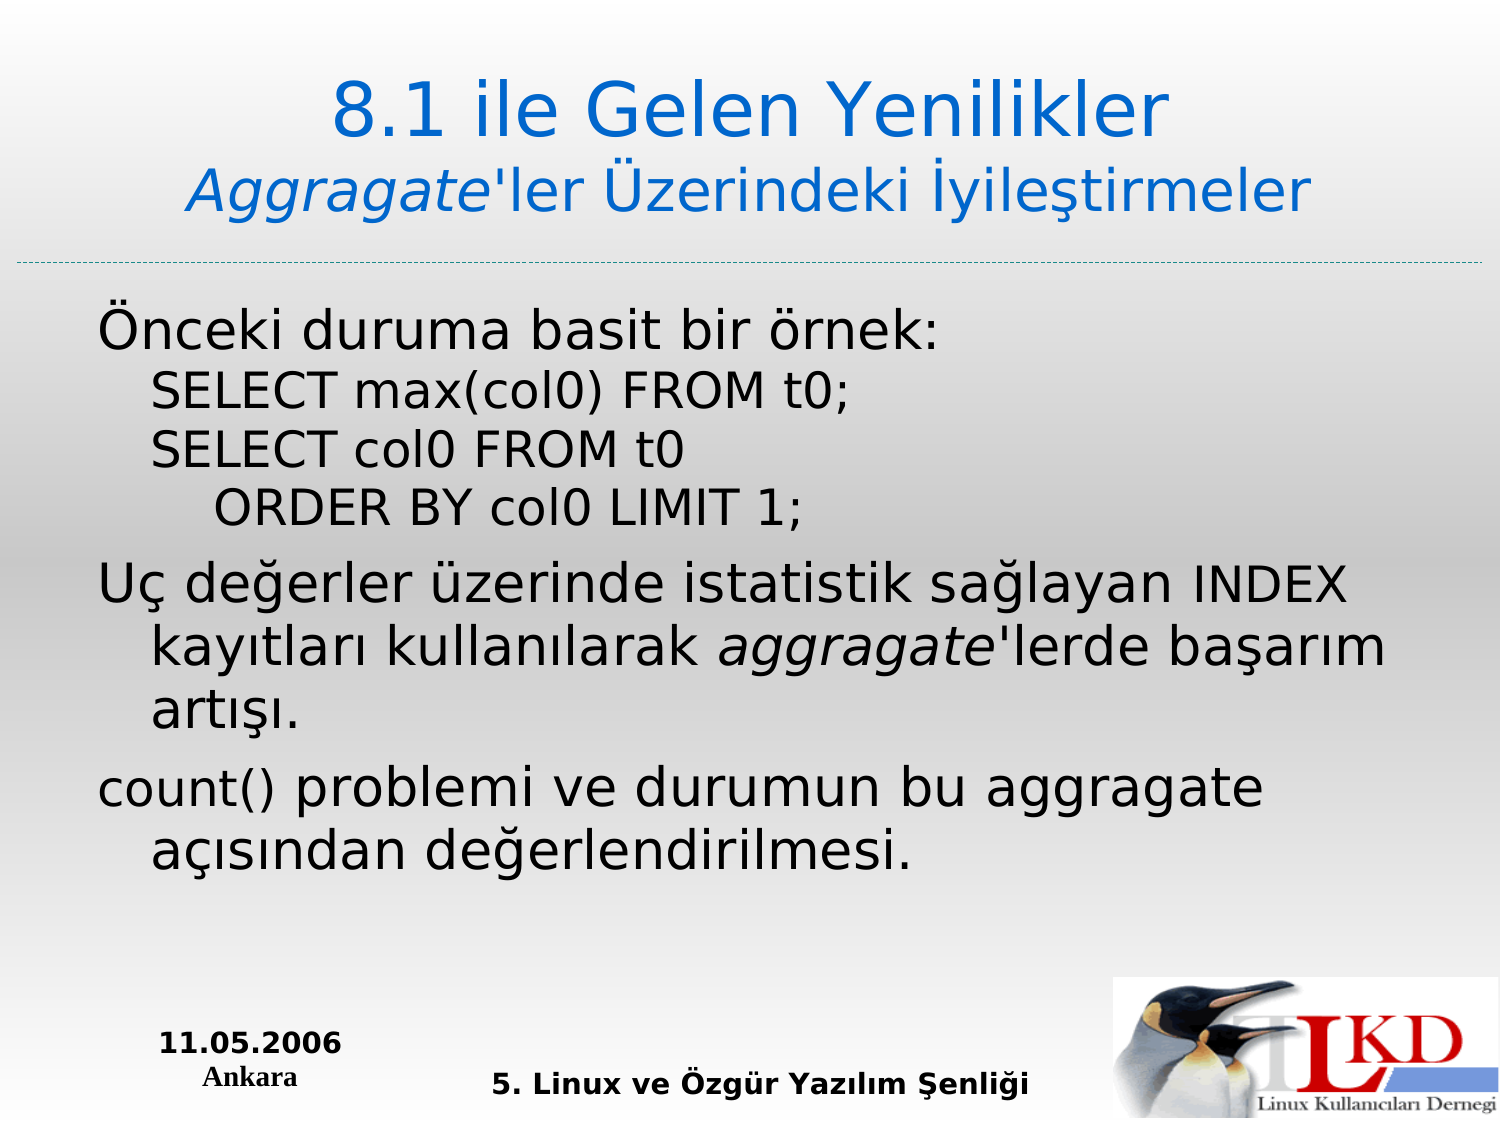

# 8.1 ile Gelen Yenilikler Aggragate'ler Üzerindeki İyileştirmeler
Önceki duruma basit bir örnek:
SELECT max(col0) FROM t0;
SELECT col0 FROM t0
 ORDER BY col0 LIMIT 1;
Uç değerler üzerinde istatistik sağlayan INDEX kayıtları kullanılarak aggragate'lerde başarım artışı.
count() problemi ve durumun bu aggragate açısından değerlendirilmesi.